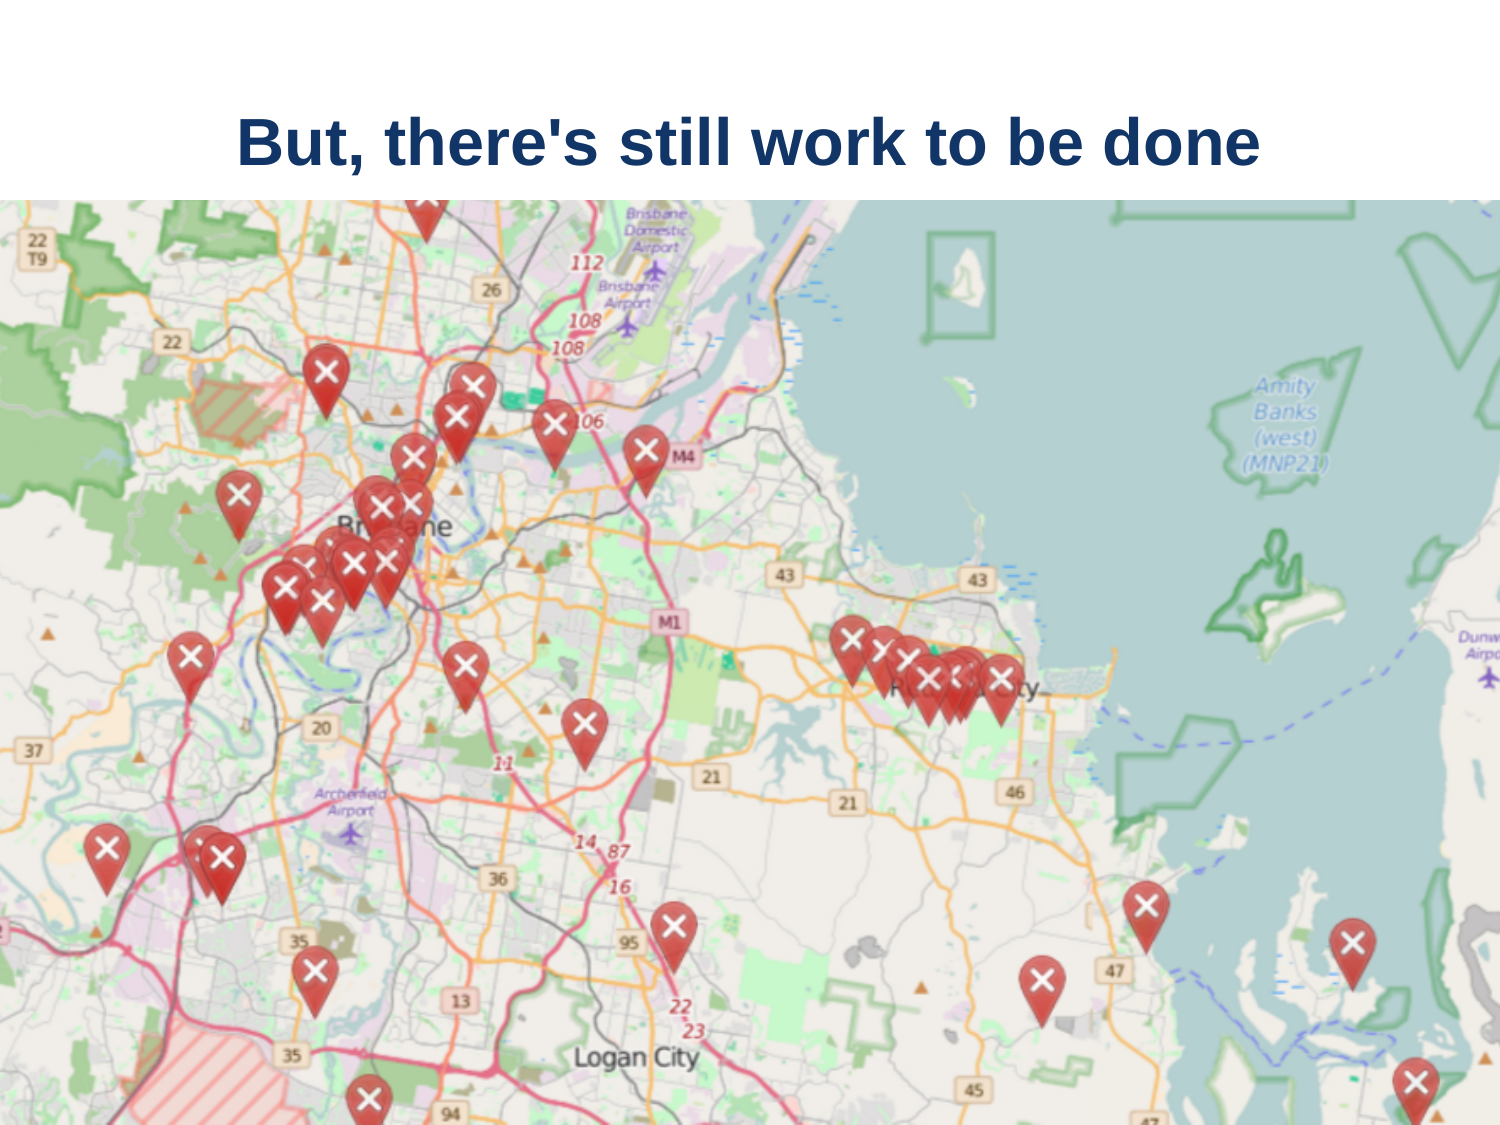

# But, there's still work to be done